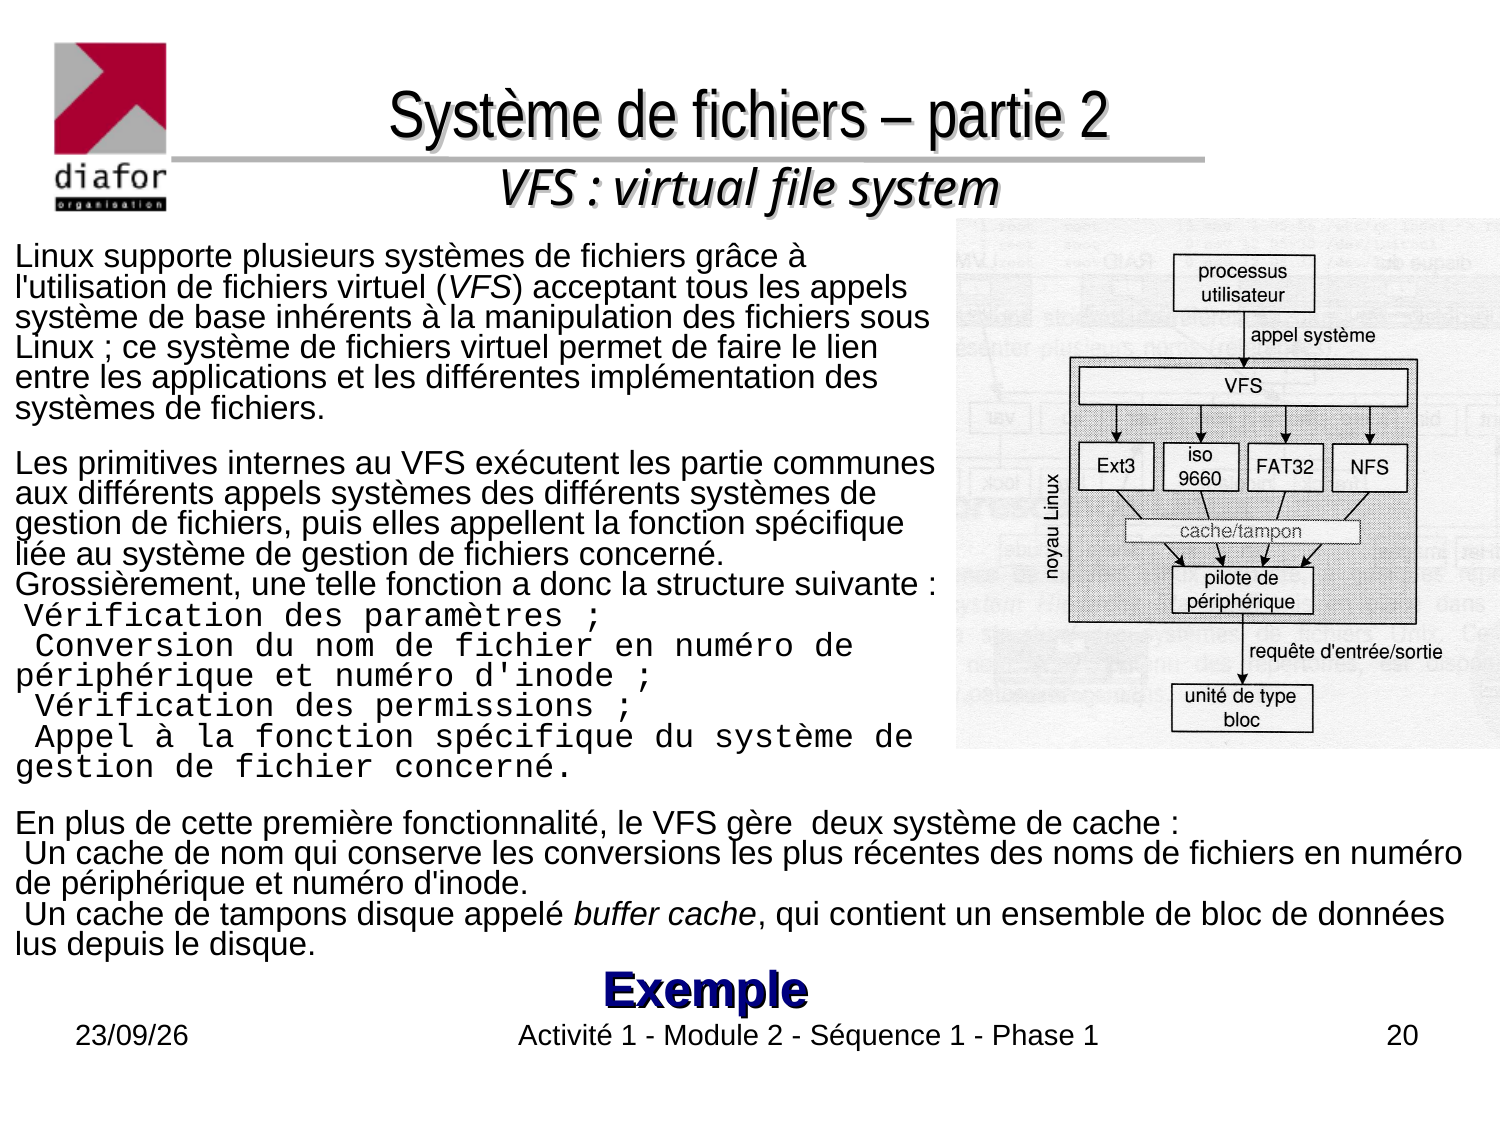

# Système de fichiers – partie 2 VFS : virtual file system
Linux supporte plusieurs systèmes de fichiers grâce à
l'utilisation de fichiers virtuel (VFS) acceptant tous les appels
système de base inhérents à la manipulation des fichiers sous
Linux ; ce système de fichiers virtuel permet de faire le lien
entre les applications et les différentes implémentation des
systèmes de fichiers.
Les primitives internes au VFS exécutent les partie communes
aux différents appels systèmes des différents systèmes de
gestion de fichiers, puis elles appellent la fonction spécifique
liée au système de gestion de fichiers concerné.
Grossièrement, une telle fonction a donc la structure suivante :
 Vérification des paramètres ;
 Conversion du nom de fichier en numéro de
périphérique et numéro d'inode ;
 Vérification des permissions ;
 Appel à la fonction spécifique du système de
gestion de fichier concerné.
En plus de cette première fonctionnalité, le VFS gère deux système de cache :
 Un cache de nom qui conserve les conversions les plus récentes des noms de fichiers en numéro
de périphérique et numéro d'inode.
 Un cache de tampons disque appelé buffer cache, qui contient un ensemble de bloc de données
lus depuis le disque.
Exemple
Activité 1 - Module 2 - Séquence 1 - Phase 1
20